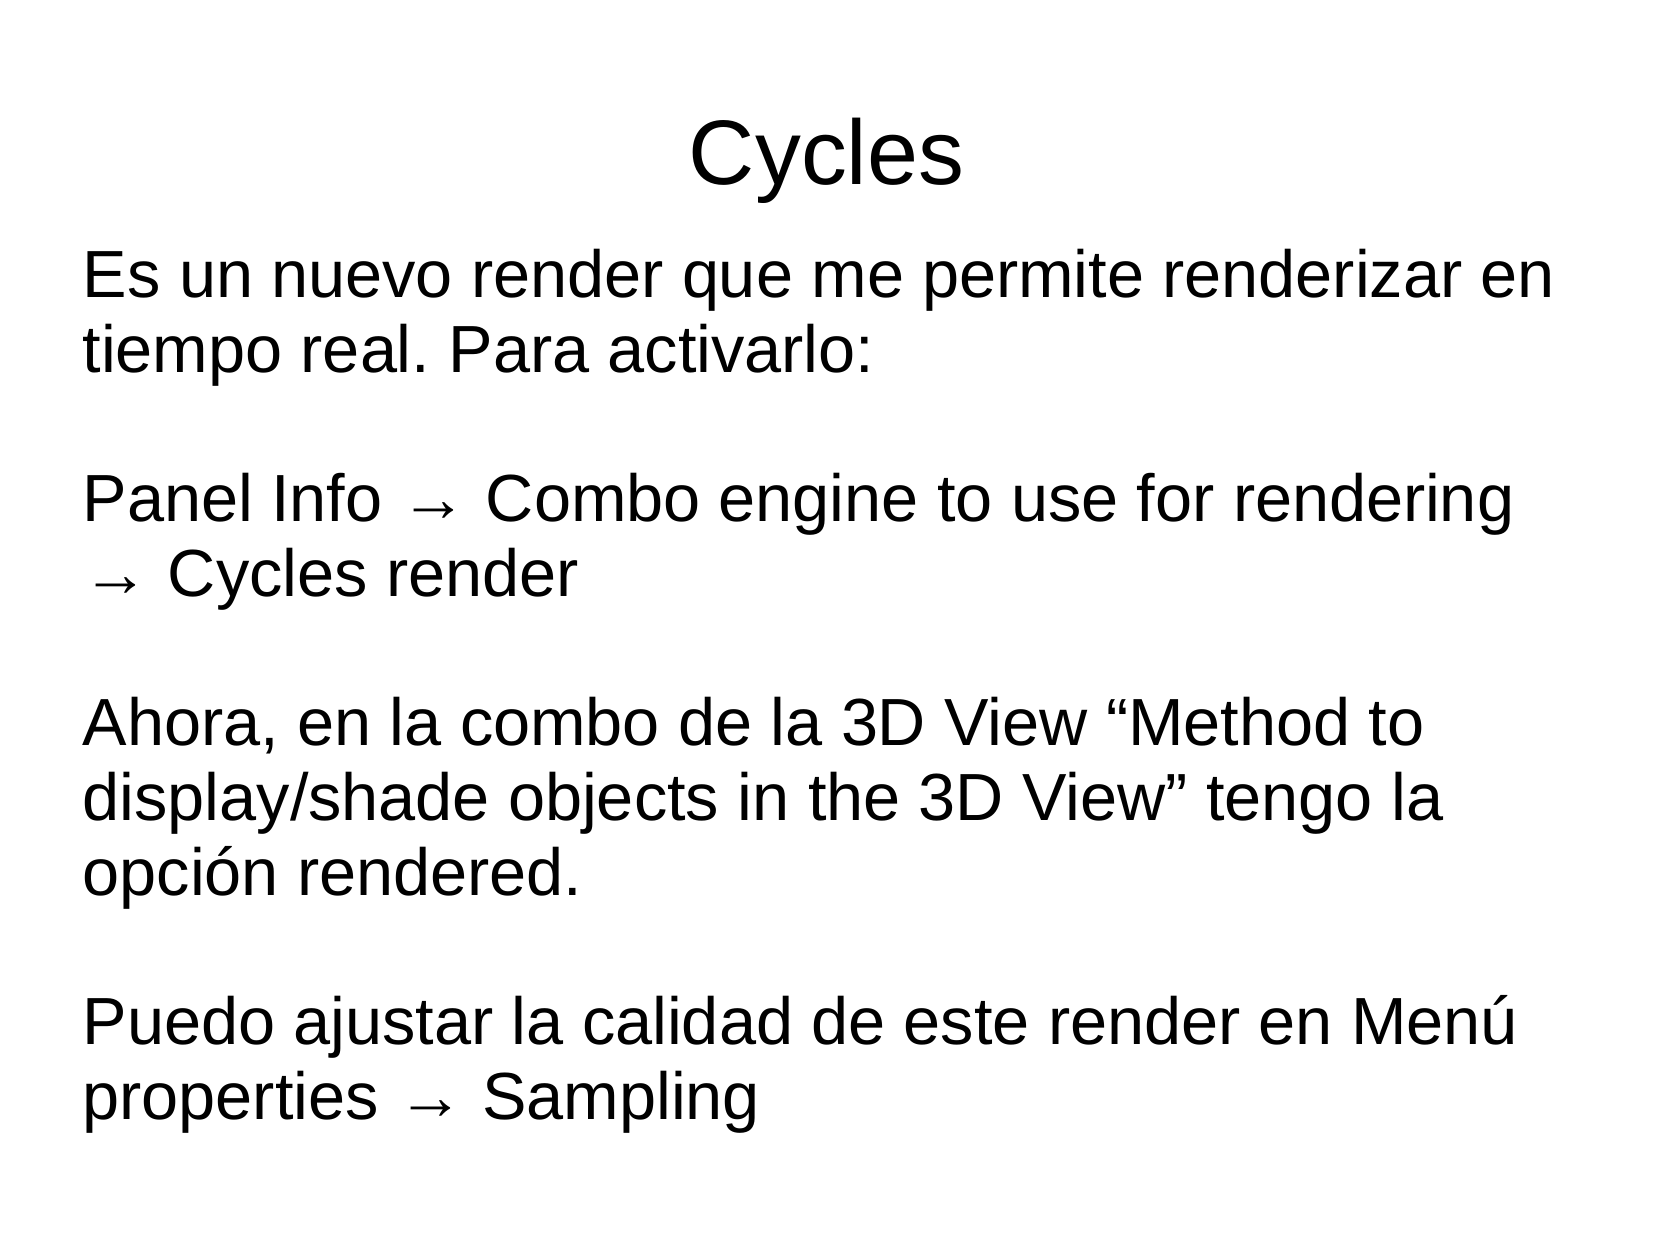

# Cycles
Es un nuevo render que me permite renderizar en tiempo real. Para activarlo:
Panel Info → Combo engine to use for rendering → Cycles render
Ahora, en la combo de la 3D View “Method to display/shade objects in the 3D View” tengo la opción rendered.
Puedo ajustar la calidad de este render en Menú properties → Sampling